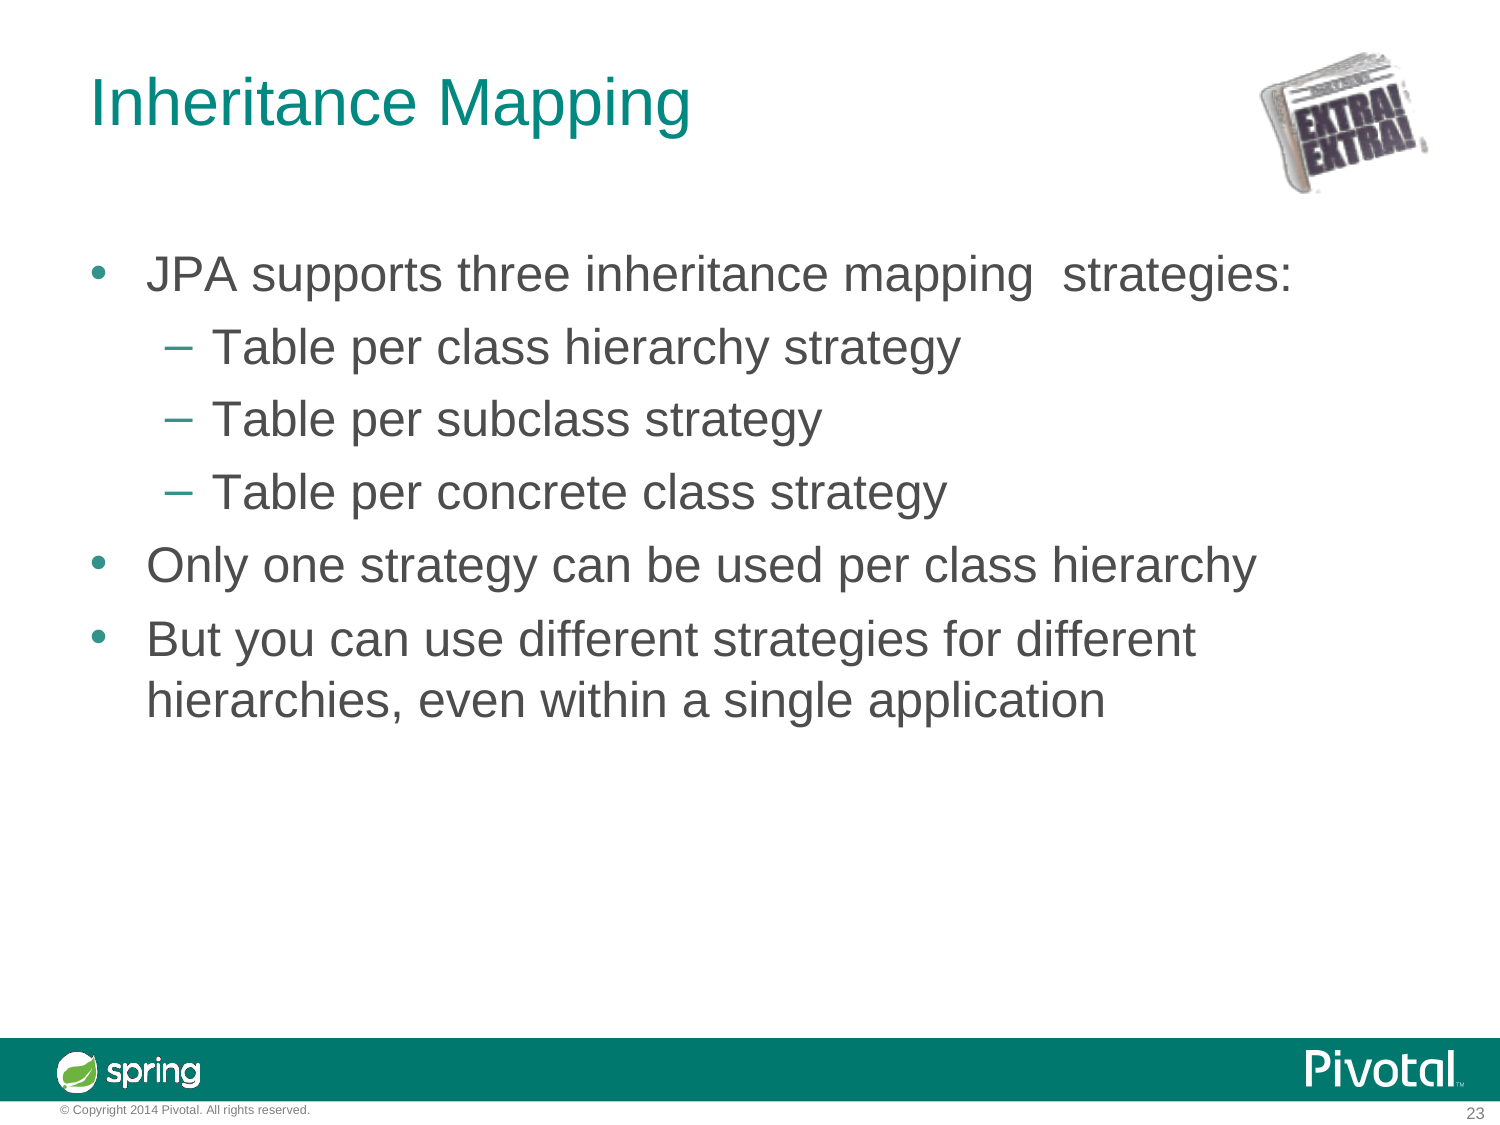

# Inheritance Mapping
JPA supports three inheritance mapping strategies:
Table per class hierarchy strategy
Table per subclass strategy
Table per concrete class strategy
Only one strategy can be used per class hierarchy
But you can use different strategies for different hierarchies, even within a single application